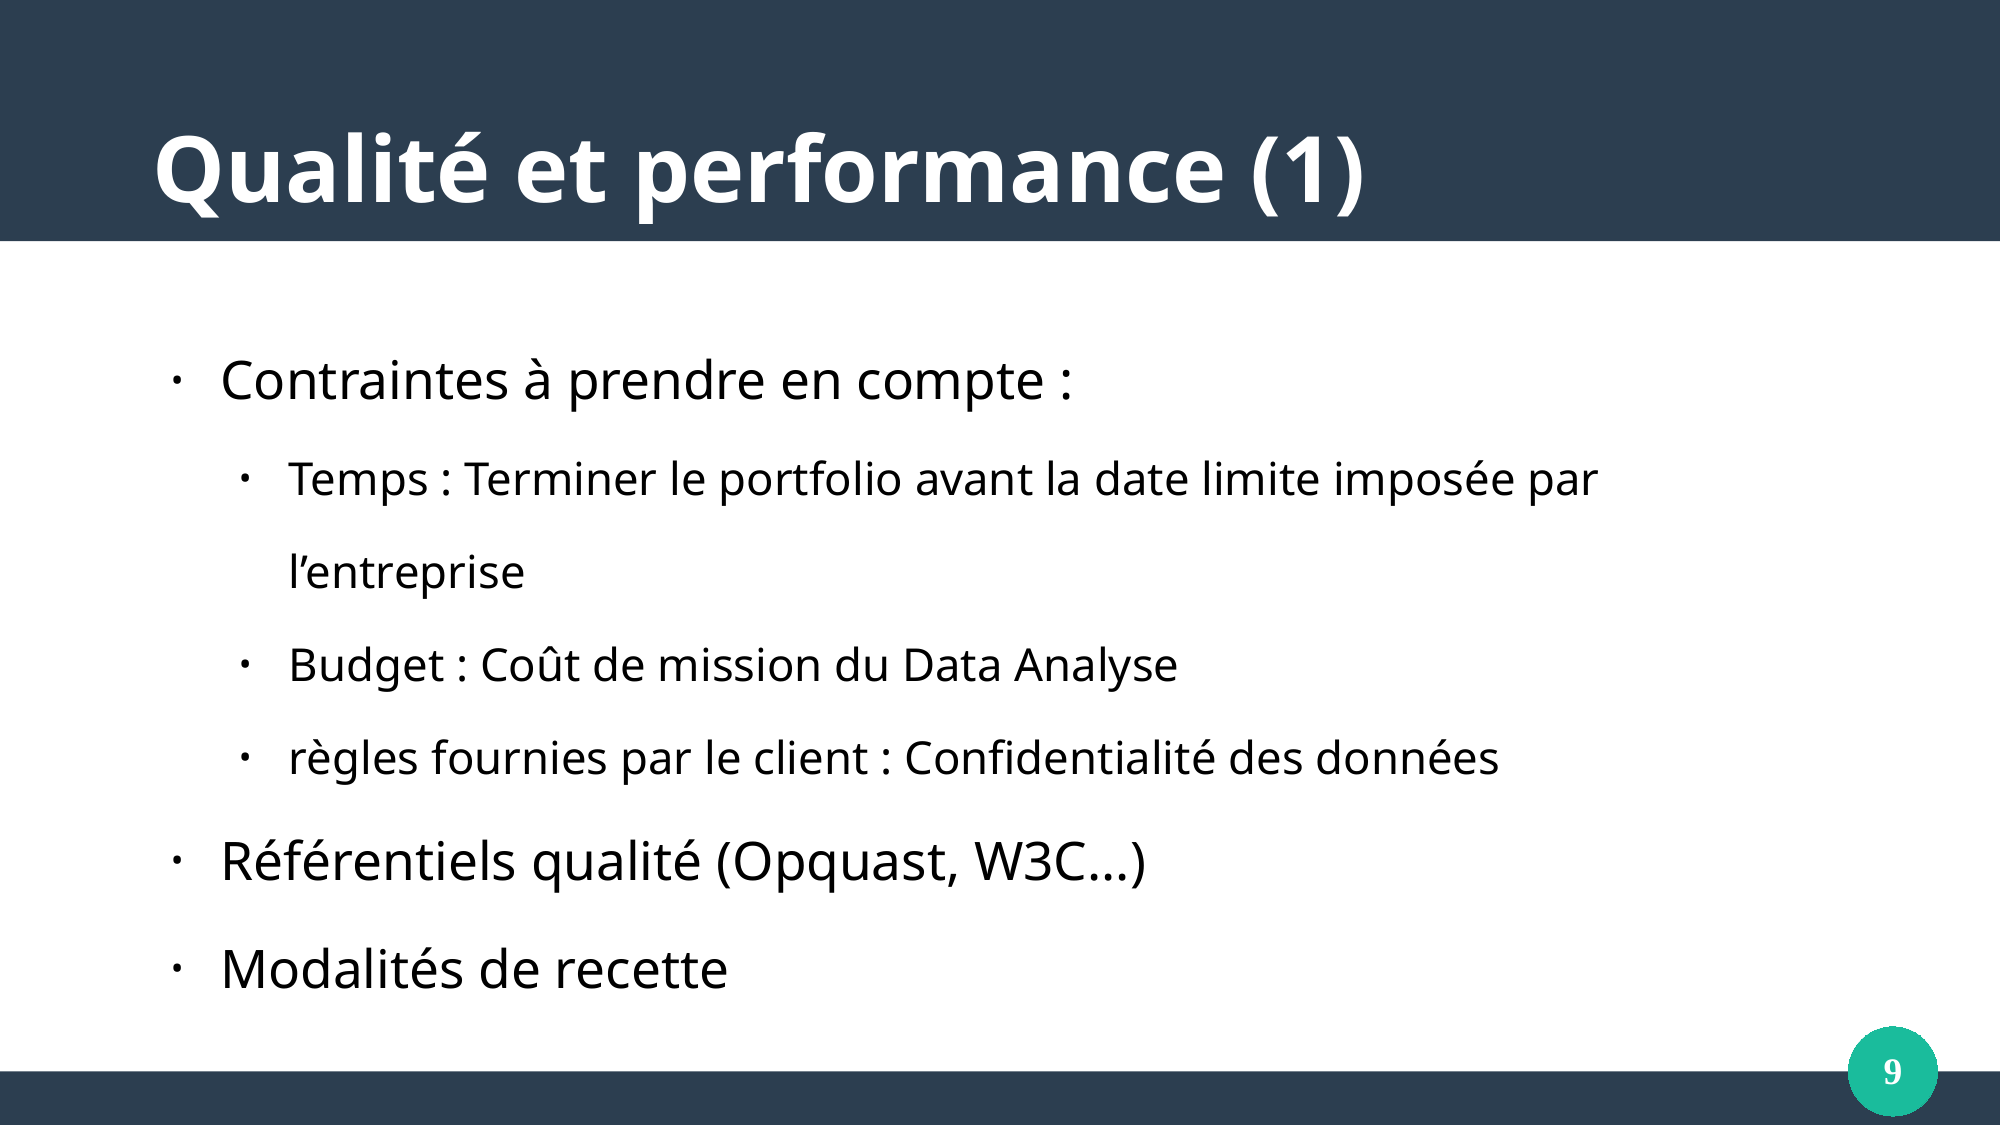

# Qualité et performance (1)
Contraintes à prendre en compte :
Temps : Terminer le portfolio avant la date limite imposée par l’entreprise
Budget : Coût de mission du Data Analyse
règles fournies par le client : Confidentialité des données
Référentiels qualité (Opquast, W3C...)
Modalités de recette
9